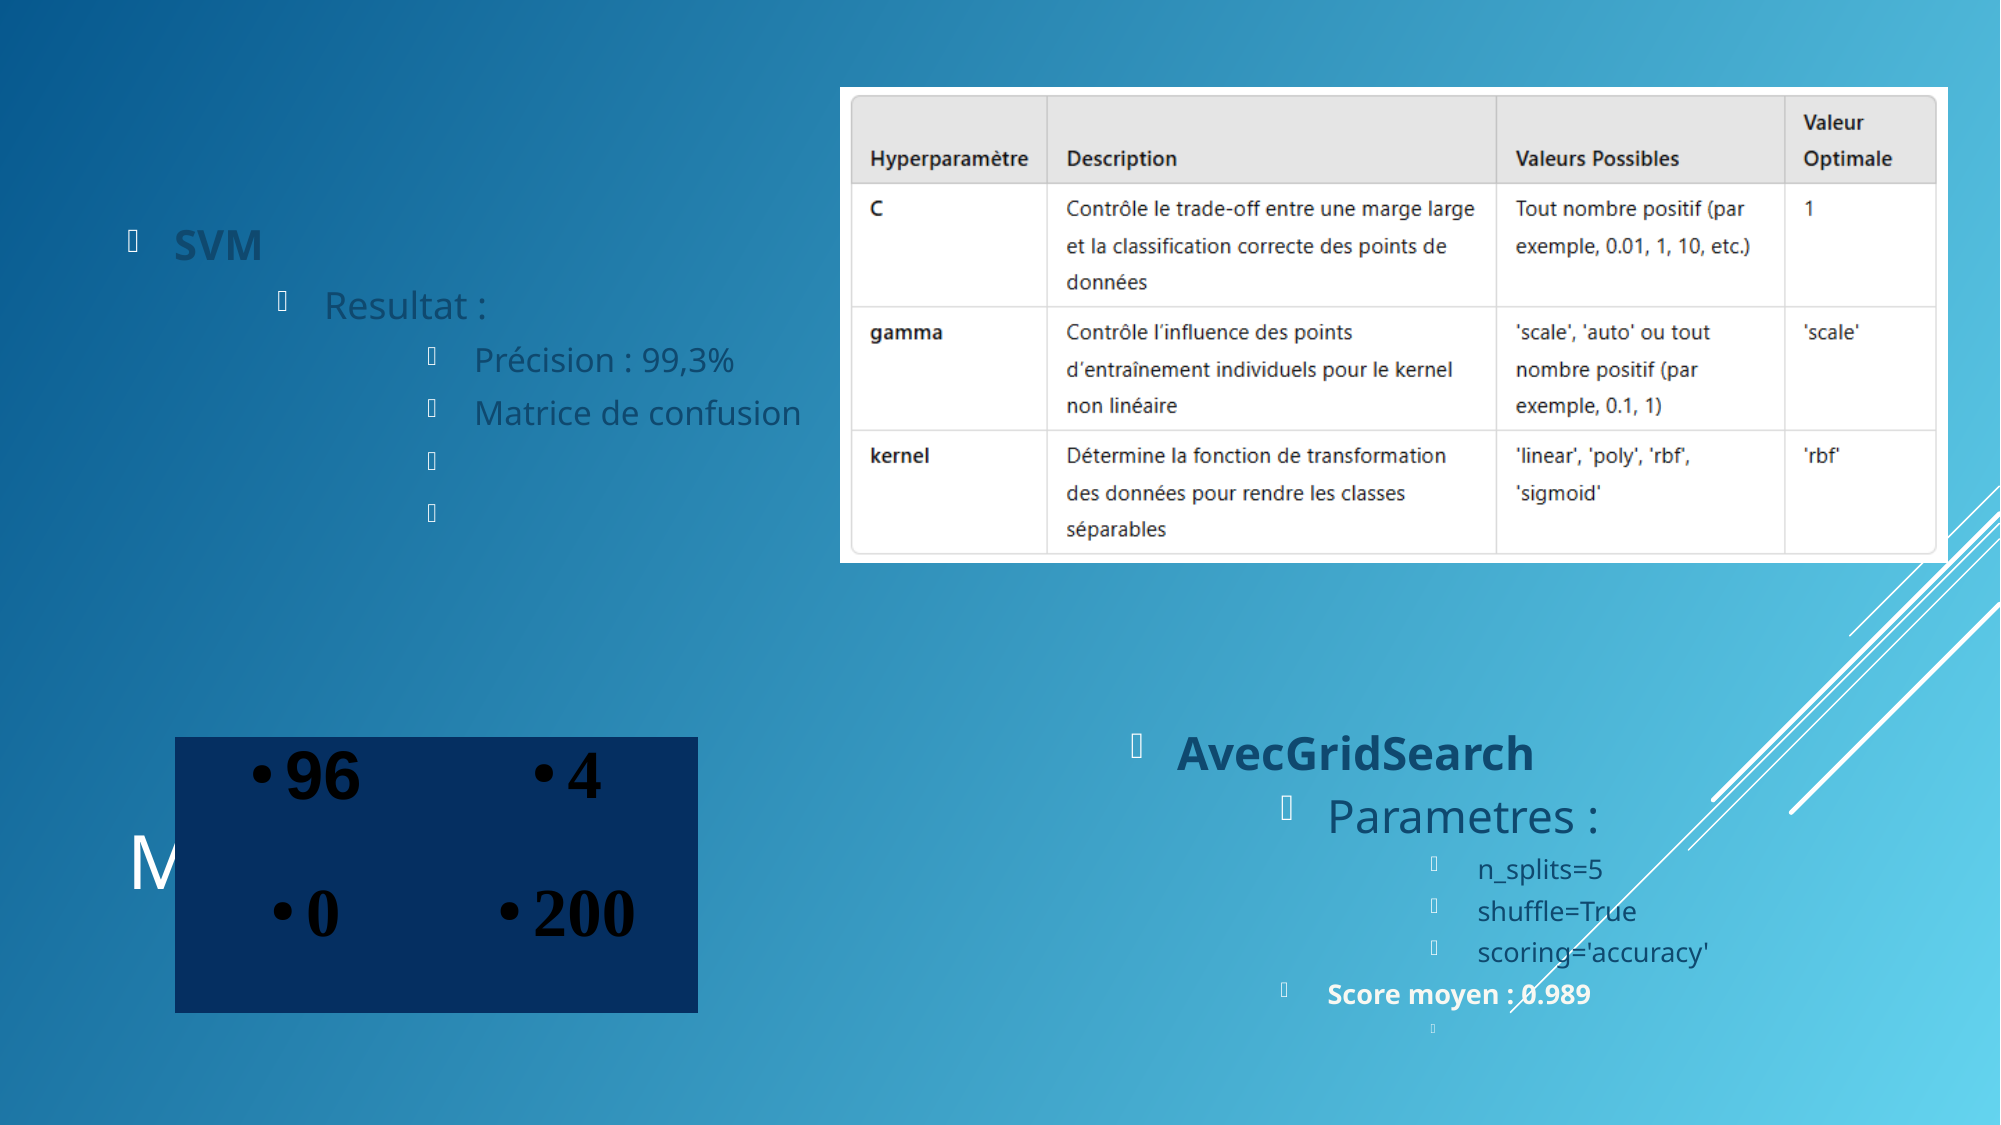

SVM
Resultat :
Précision : 99,3%
Matrice de confusion
AvecGridSearch
Parametres :
n_splits=5
shuffle=True
scoring='accuracy'
Score moyen : 0.989
# Modélisation
| 96 | 4 |
| --- | --- |
| 0 | 200 |